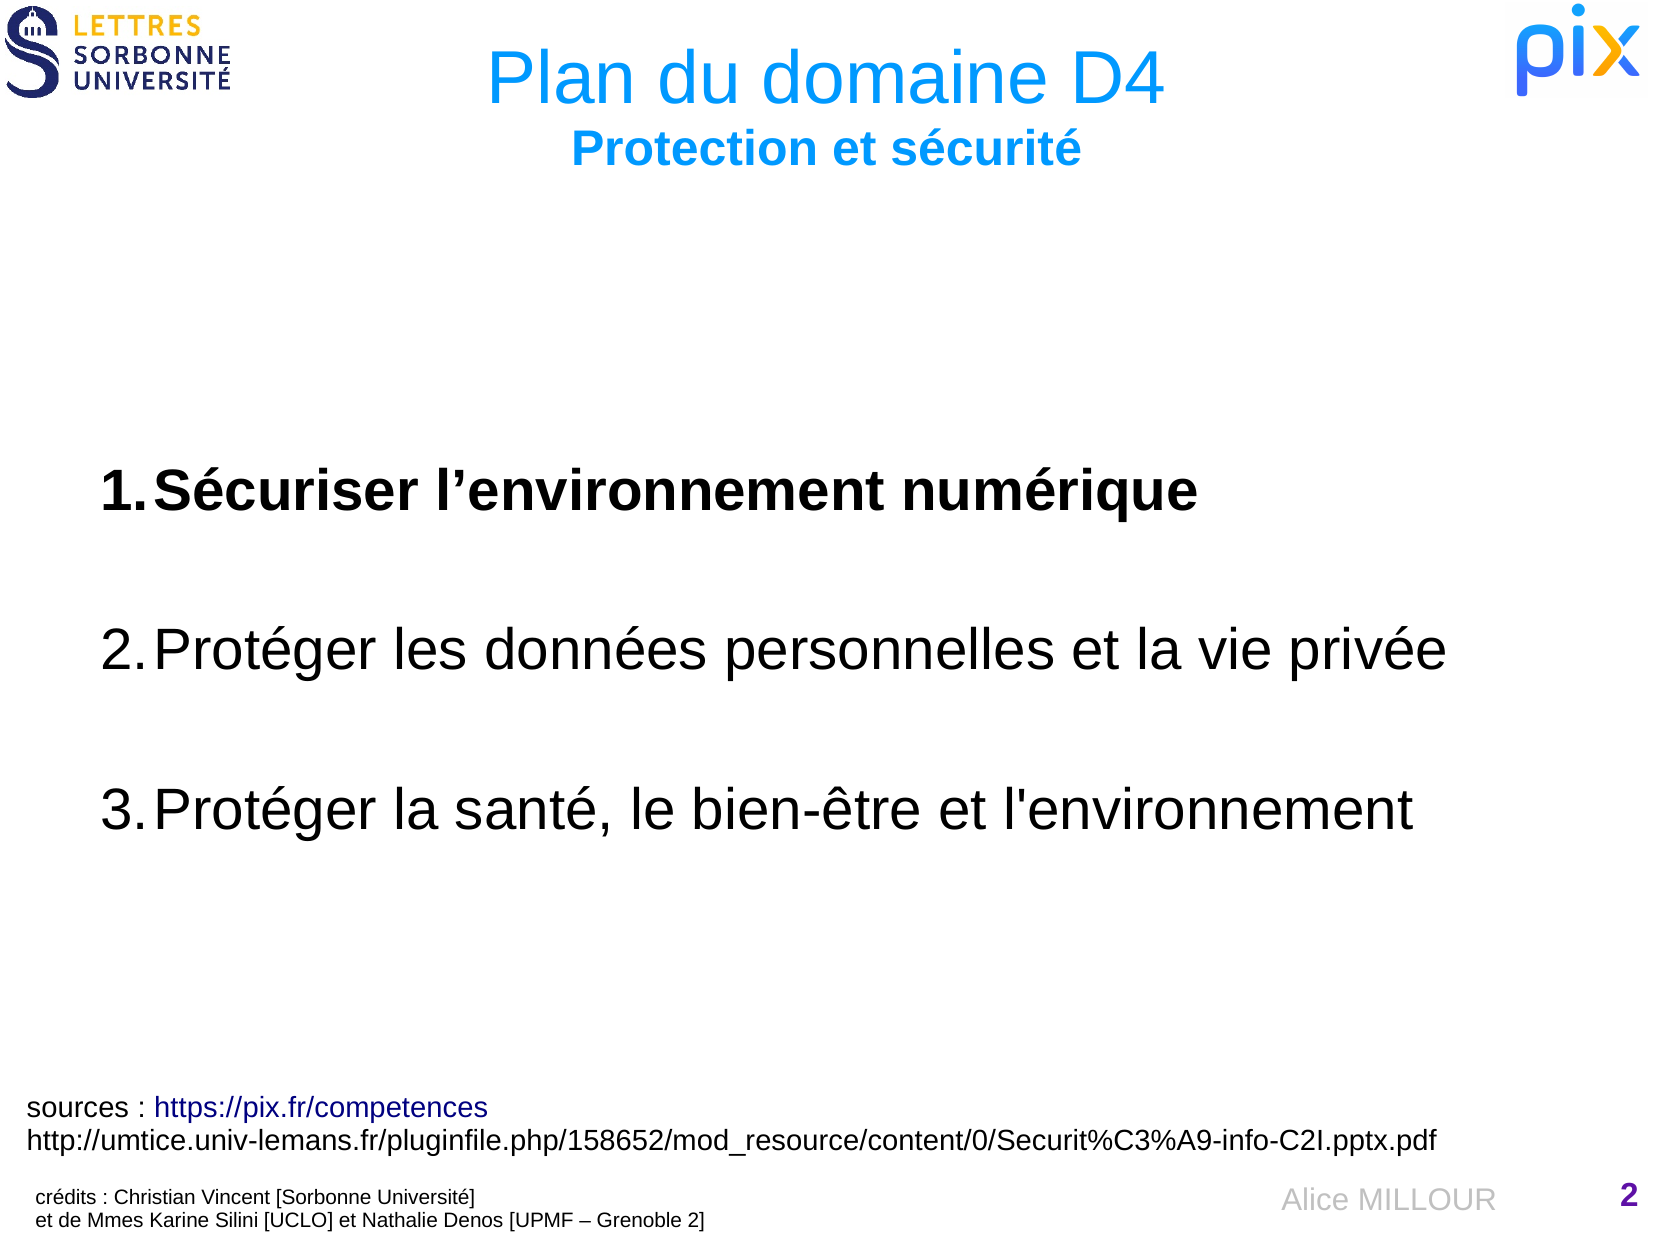

# Plan du domaine D4 Protection et sécurité
Sécuriser l’environnement numérique
Protéger les données personnelles et la vie privée
Protéger la santé, le bien-être et l'environnement
	sources : https://pix.fr/competences
	http://umtice.univ-lemans.fr/pluginfile.php/158652/mod_resource/content/0/Securit%C3%A9-info-C2I.pptx.pdf
crédits : Christian Vincent [Sorbonne Université]
et de Mmes Karine Silini [UCLO] et Nathalie Denos [UPMF – Grenoble 2]